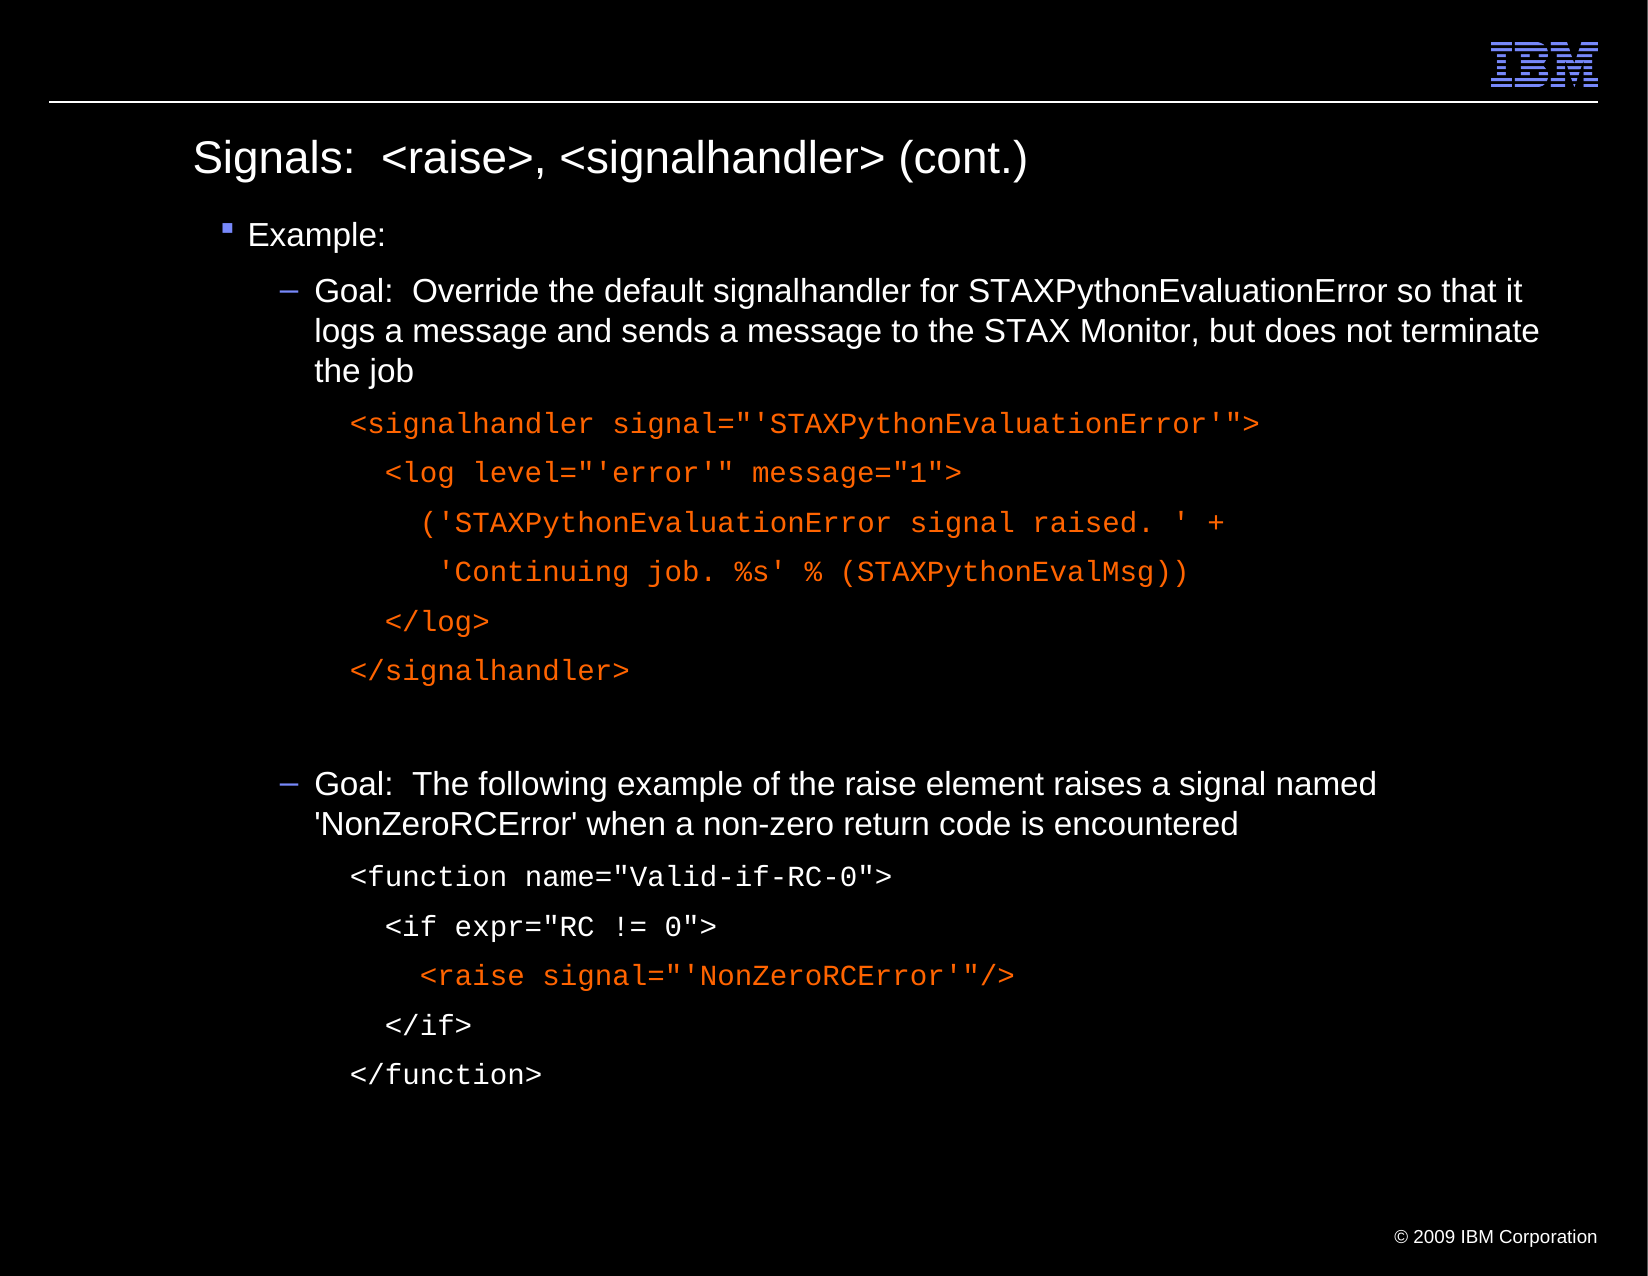

# Signals: <raise>, <signalhandler> (cont.)
Example:
Goal: Override the default signalhandler for STAXPythonEvaluationError so that it logs a message and sends a message to the STAX Monitor, but does not terminate the job
 <signalhandler signal="'STAXPythonEvaluationError'">
 <log level="'error'" message="1">
 ('STAXPythonEvaluationError signal raised. ' +
 'Continuing job. %s' % (STAXPythonEvalMsg))
 </log>
 </signalhandler>
Goal: The following example of the raise element raises a signal named 'NonZeroRCError' when a non-zero return code is encountered
 <function name="Valid-if-RC-0">
 <if expr="RC != 0">
 <raise signal="'NonZeroRCError'"/>
 </if>
 </function>